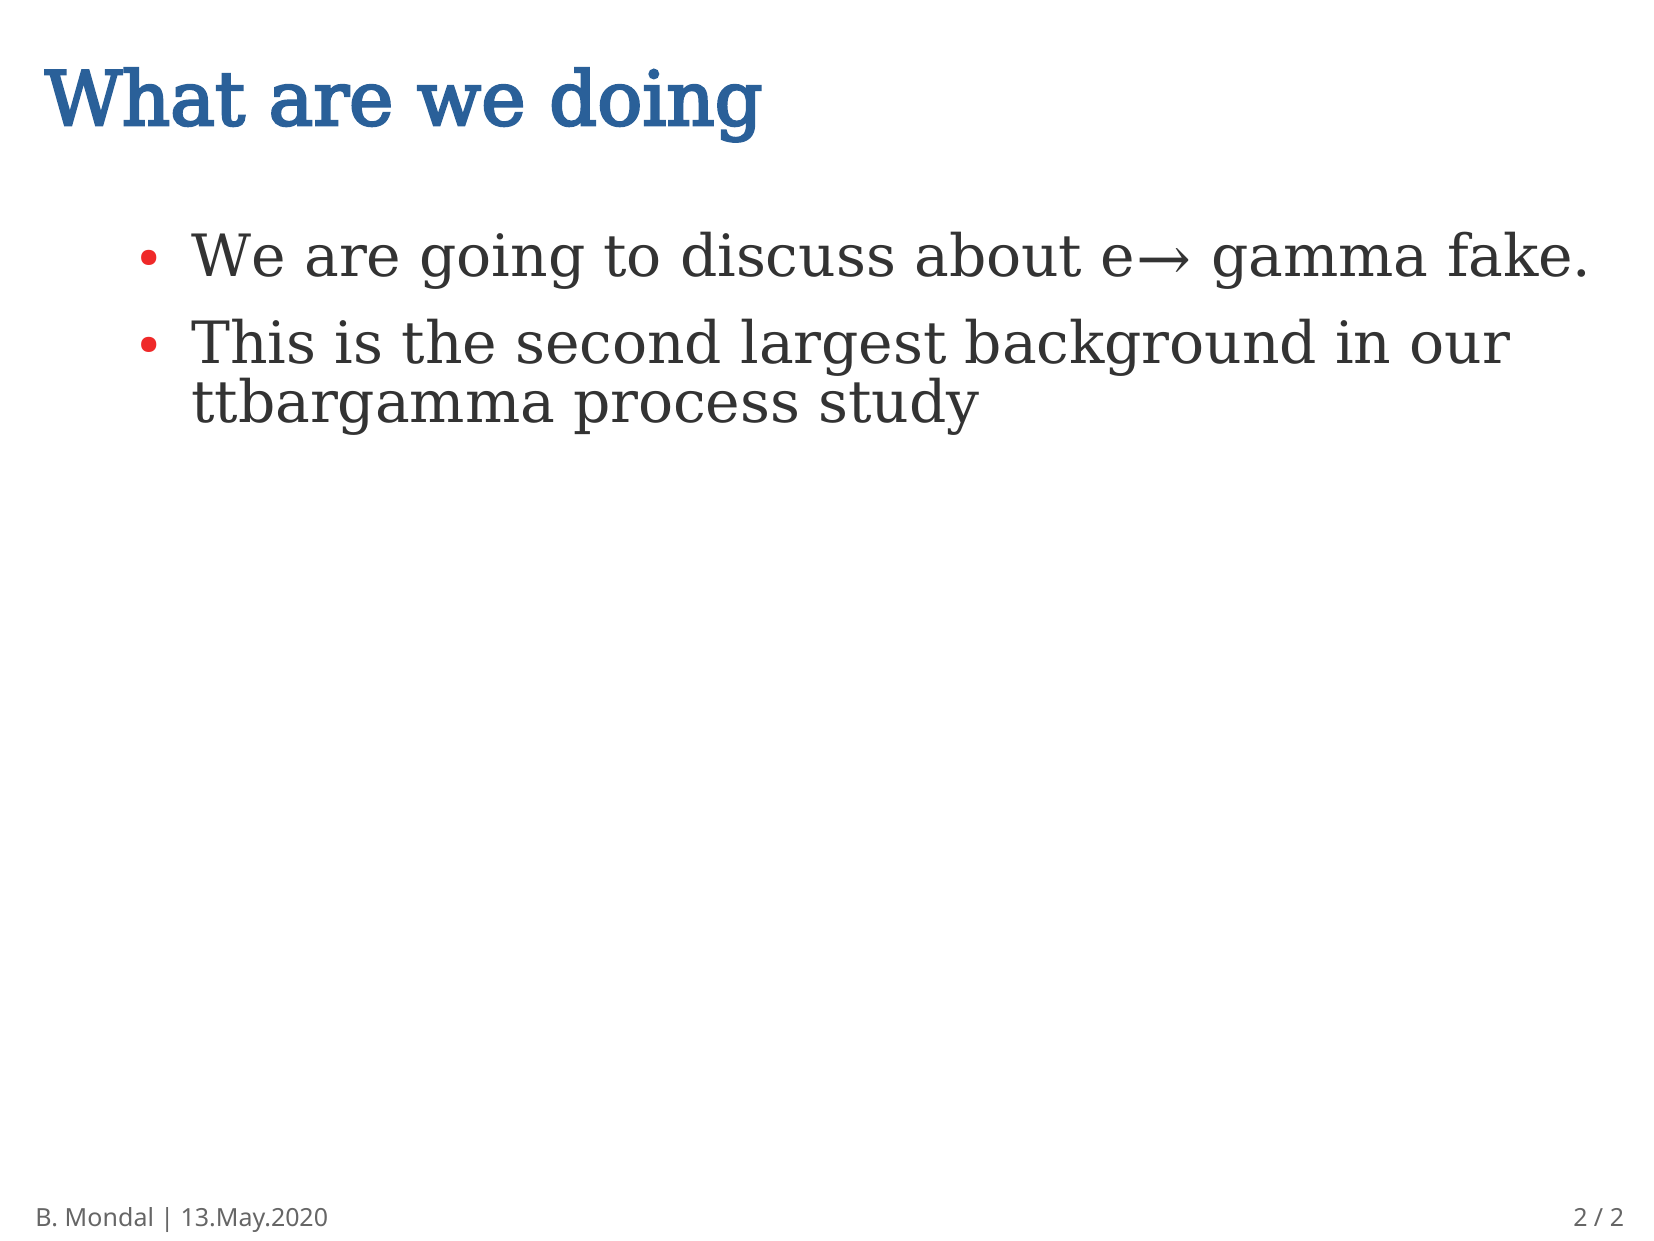

# What are we doing
We are going to discuss about e→ gamma fake.
This is the second largest background in our ttbargamma process study
B. Mondal | 13.May.2020
2